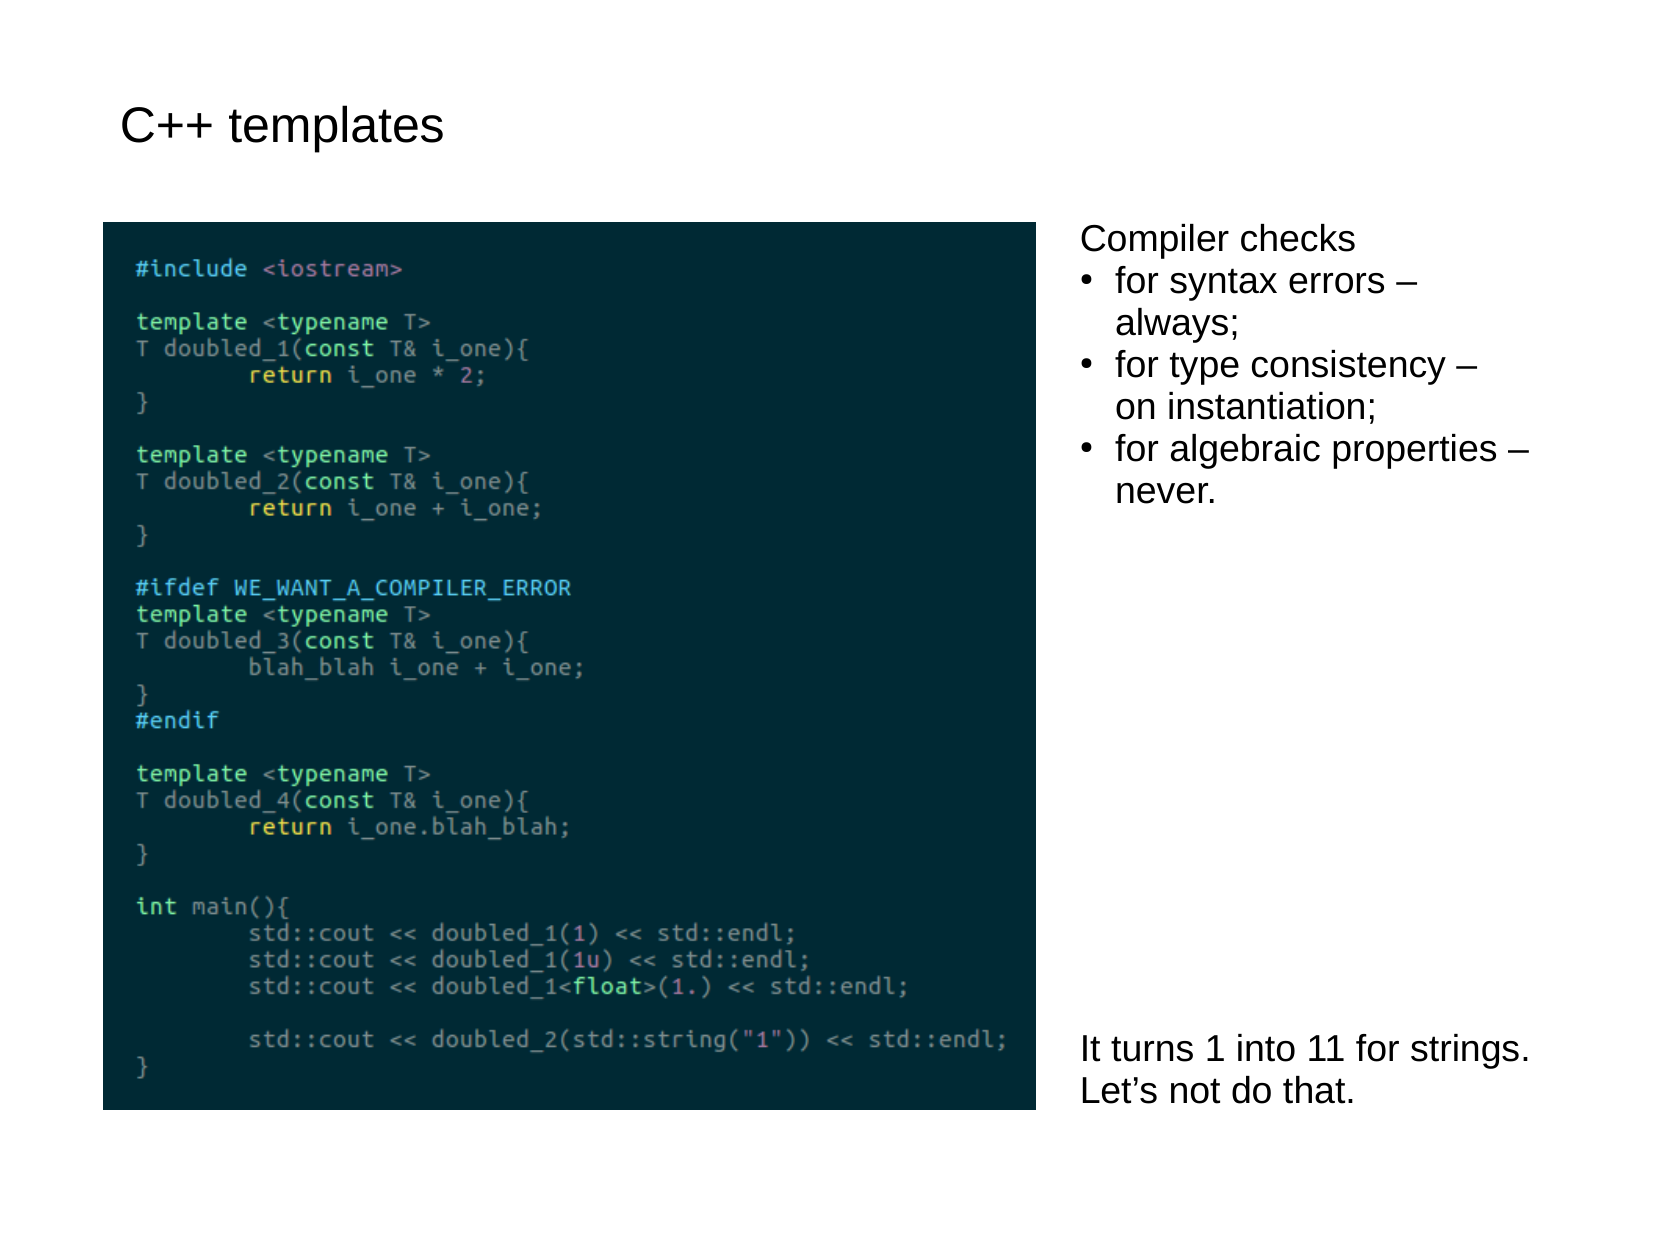

C++ templates
Compiler checks
for syntax errors – always;
for type consistency – on instantiation;
for algebraic properties – never.
It turns 1 into 11 for strings.
Let’s not do that.